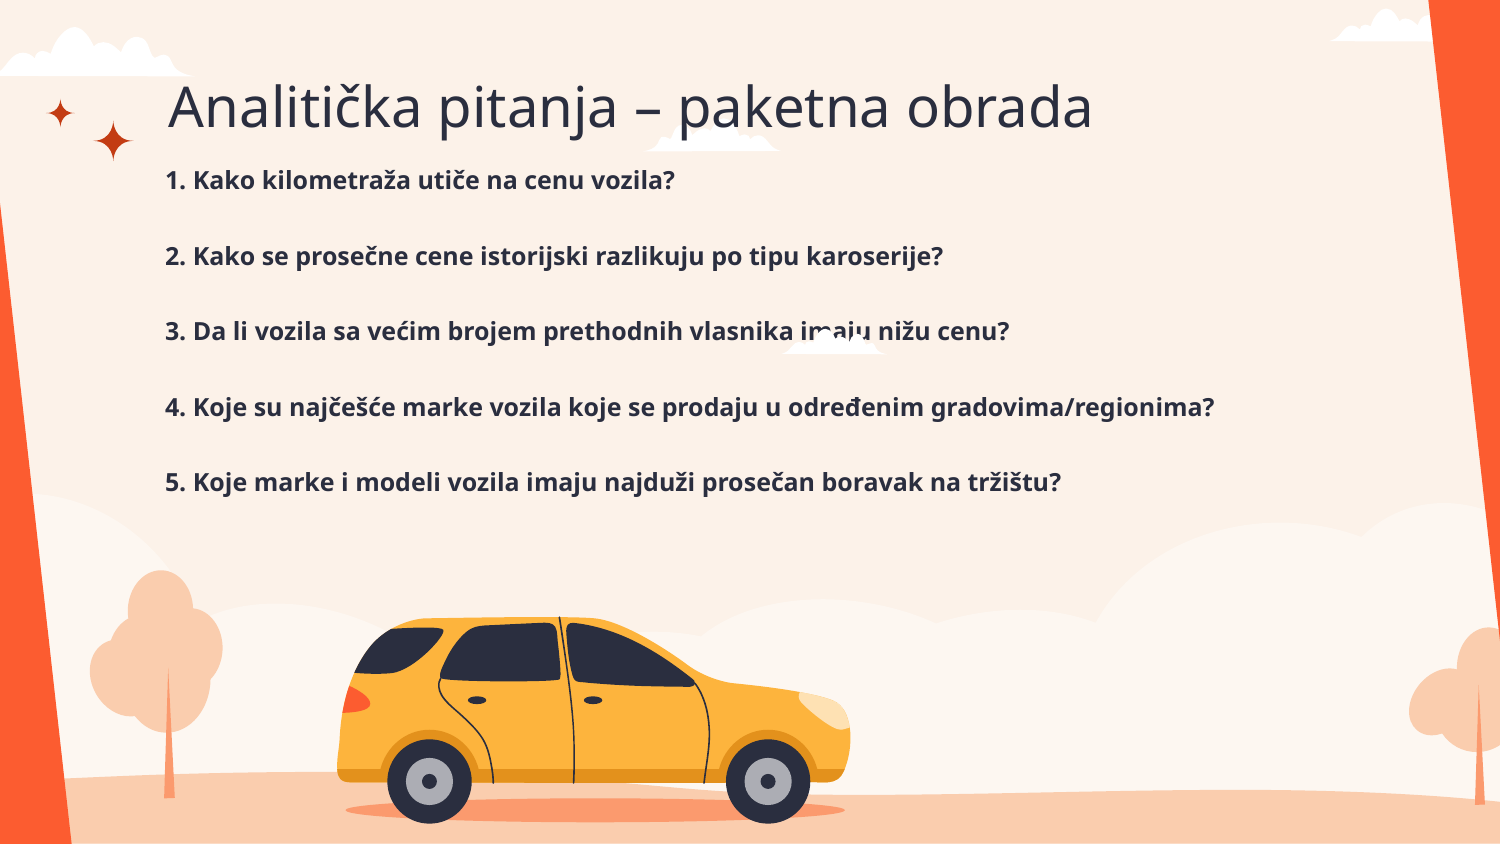

# Analitička pitanja – paketna obrada
1. Kako kilometraža utiče na cenu vozila?
2. Kako se prosečne cene istorijski razlikuju po tipu karoserije?
3. Da li vozila sa većim brojem prethodnih vlasnika imaju nižu cenu?
4. Koje su najčešće marke vozila koje se prodaju u određenim gradovima/regionima?
5. Koje marke i modeli vozila imaju najduži prosečan boravak na tržištu?